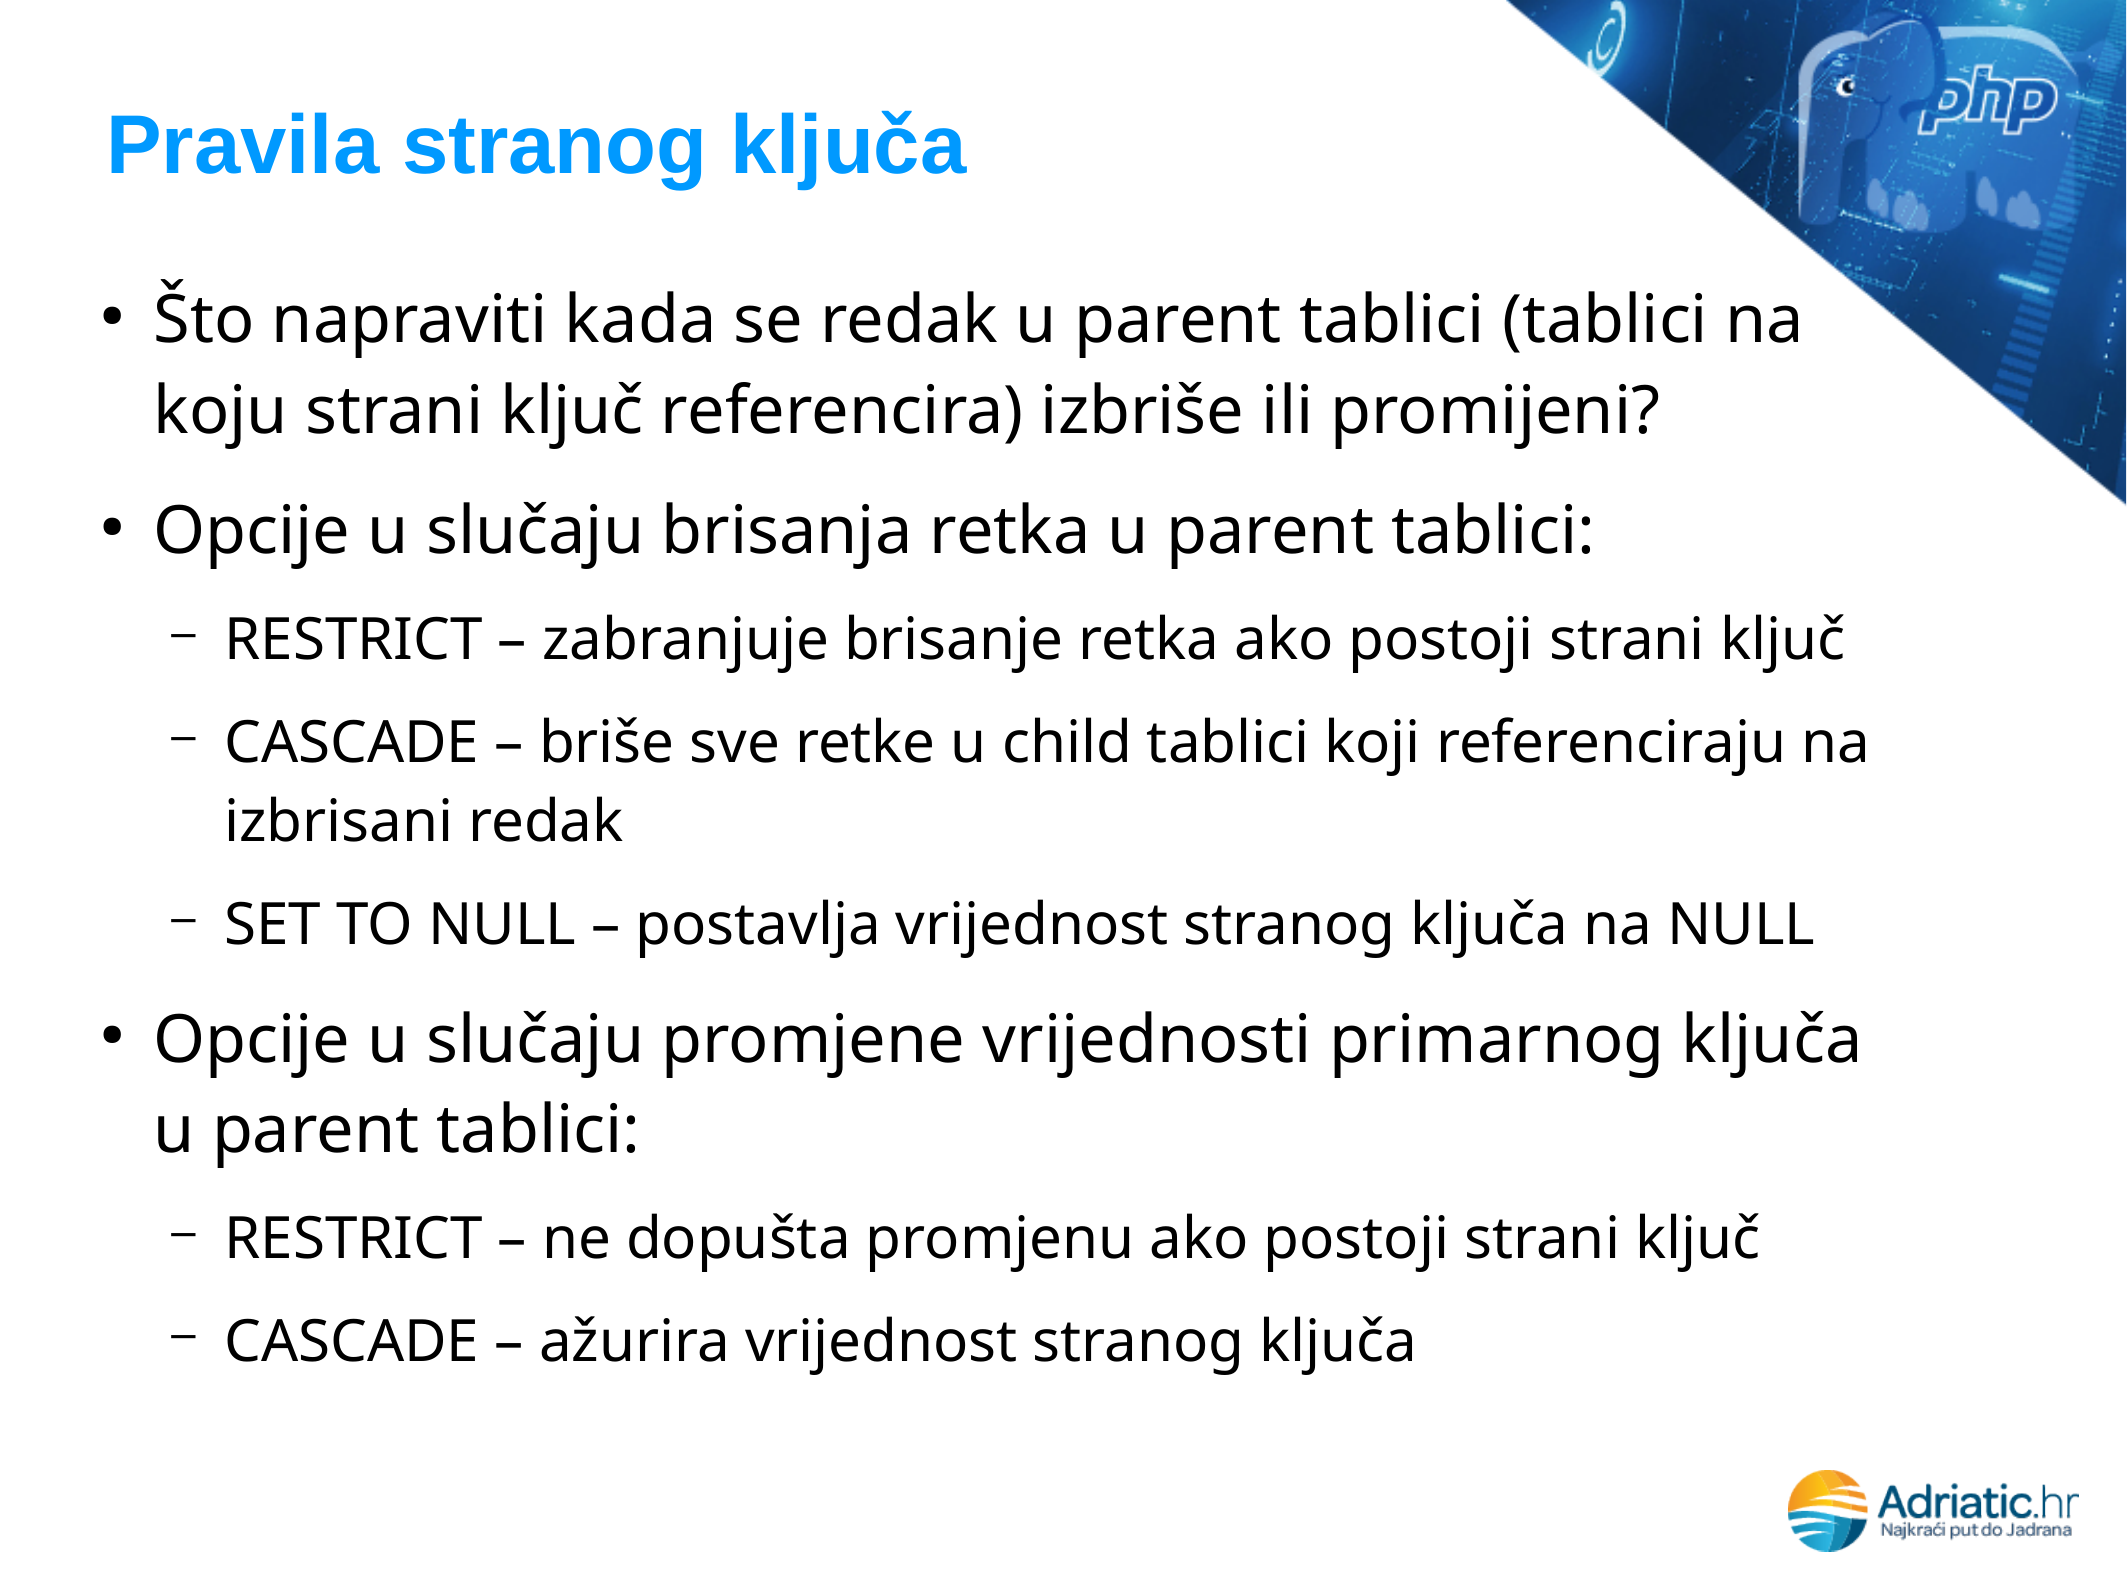

# Pravila stranog ključa
Što napraviti kada se redak u parent tablici (tablici na koju strani ključ referencira) izbriše ili promijeni?
Opcije u slučaju brisanja retka u parent tablici:
RESTRICT – zabranjuje brisanje retka ako postoji strani ključ
CASCADE – briše sve retke u child tablici koji referenciraju na izbrisani redak
SET TO NULL – postavlja vrijednost stranog ključa na NULL
Opcije u slučaju promjene vrijednosti primarnog ključa u parent tablici:
RESTRICT – ne dopušta promjenu ako postoji strani ključ
CASCADE – ažurira vrijednost stranog ključa